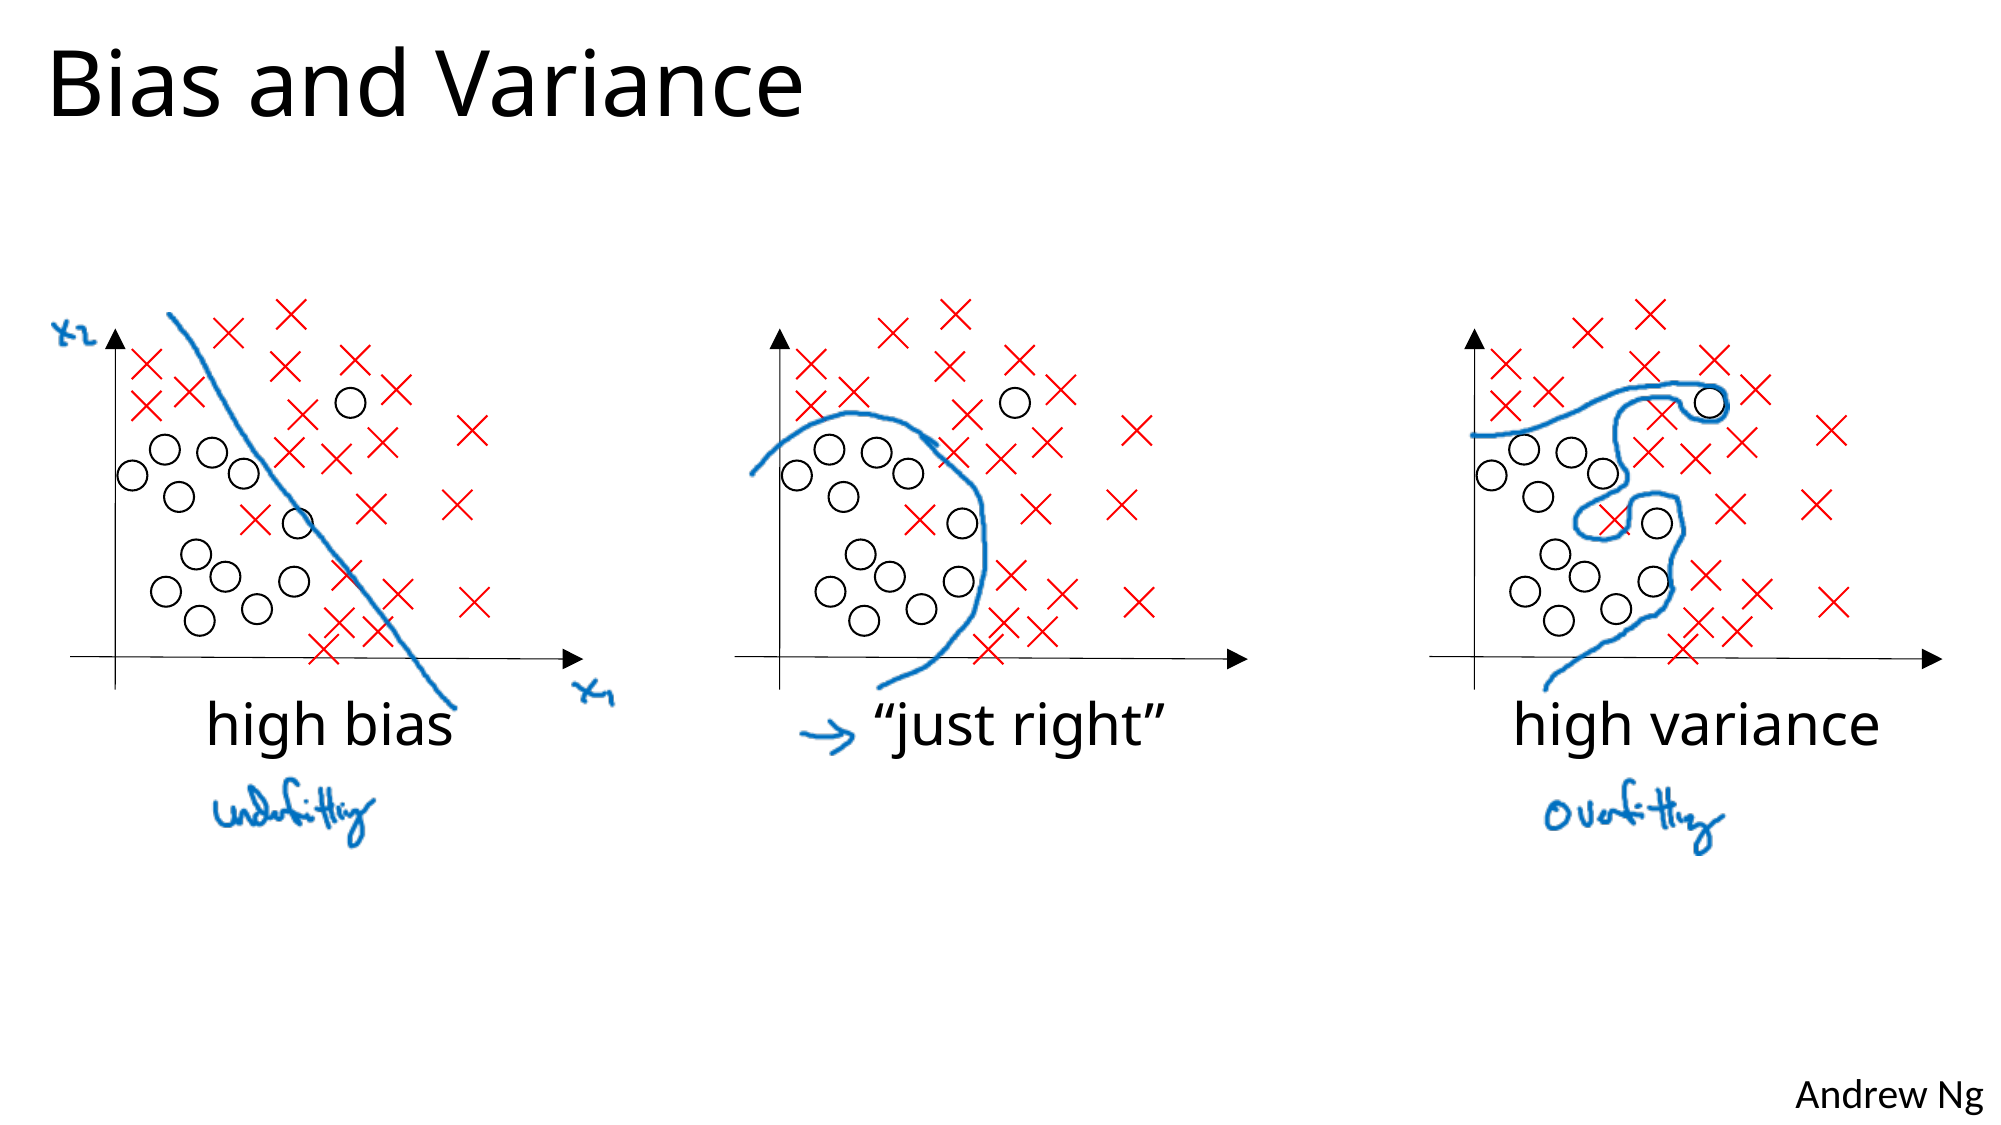

# Bias and Variance
high variance
high bias
“just right”